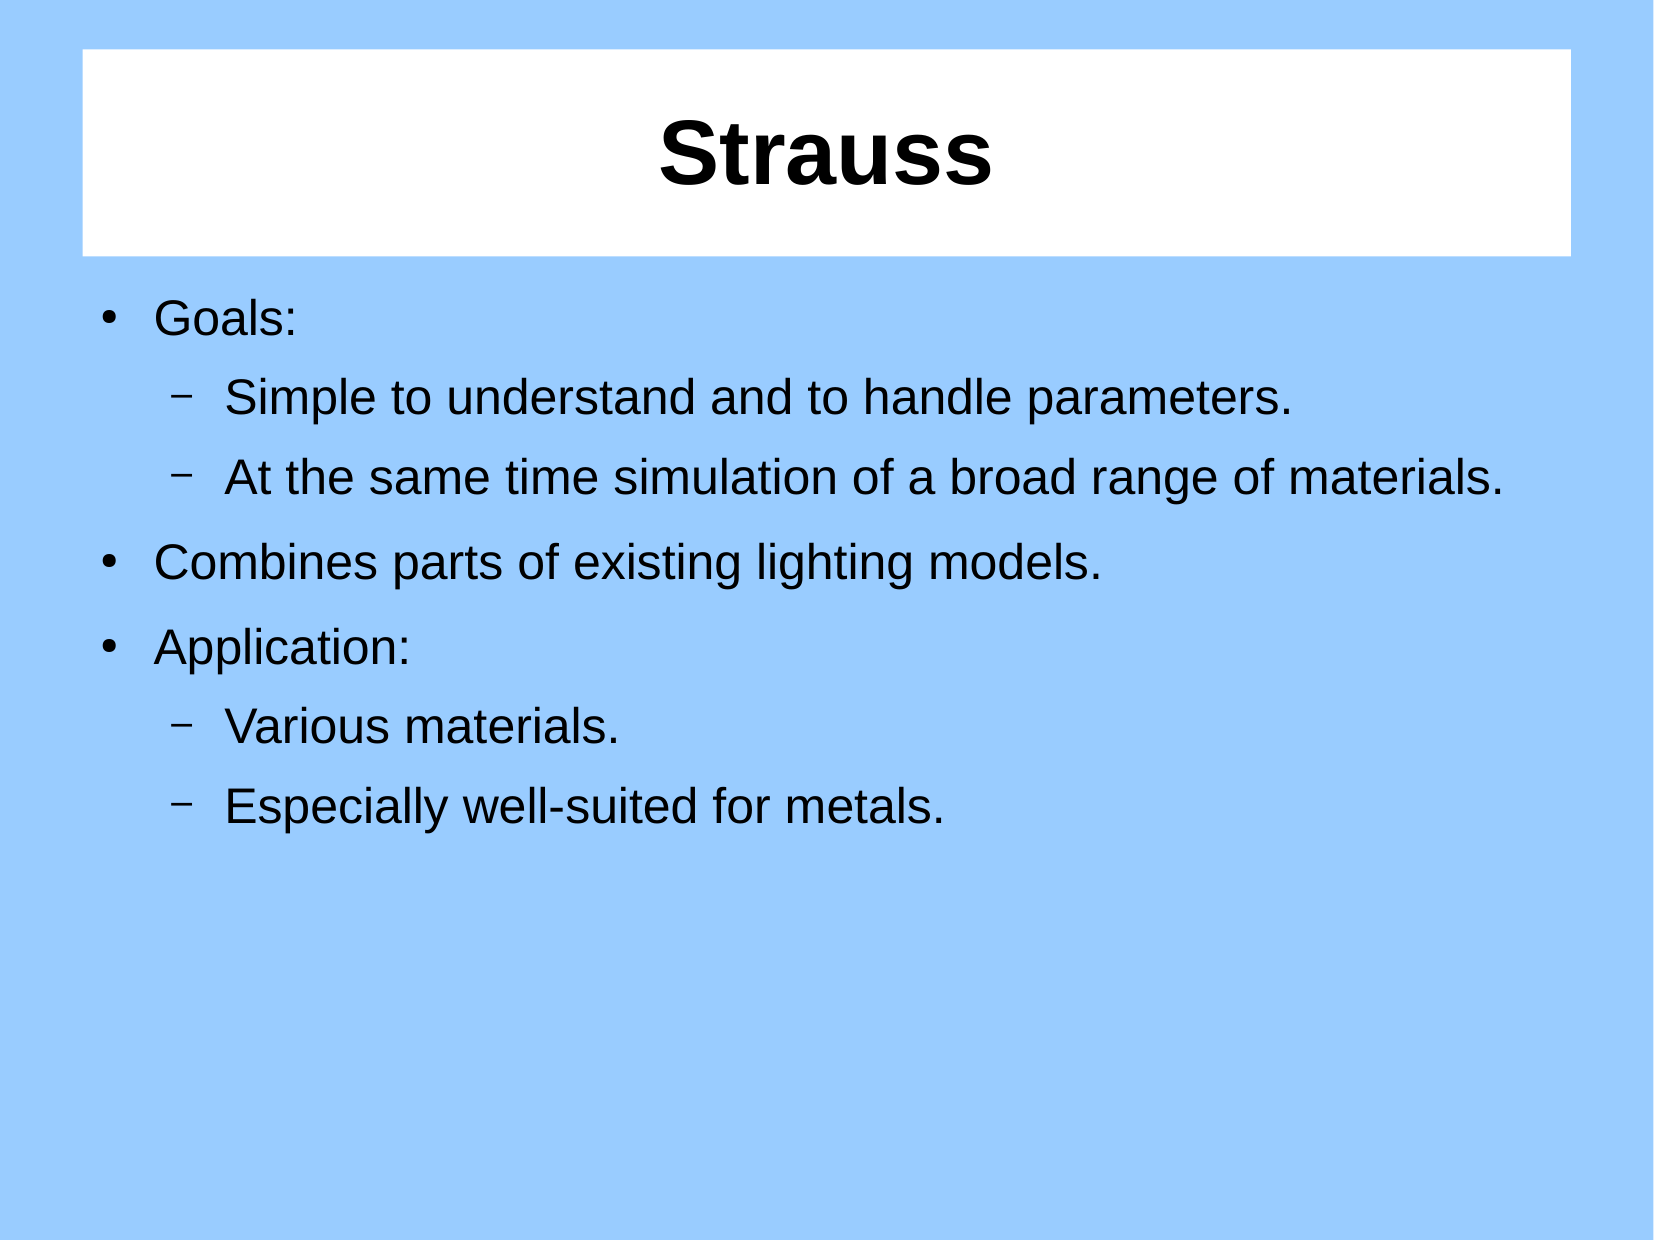

# Strauss
Goals:
Simple to understand and to handle parameters.
At the same time simulation of a broad range of materials.
Combines parts of existing lighting models.
Application:
Various materials.
Especially well-suited for metals.